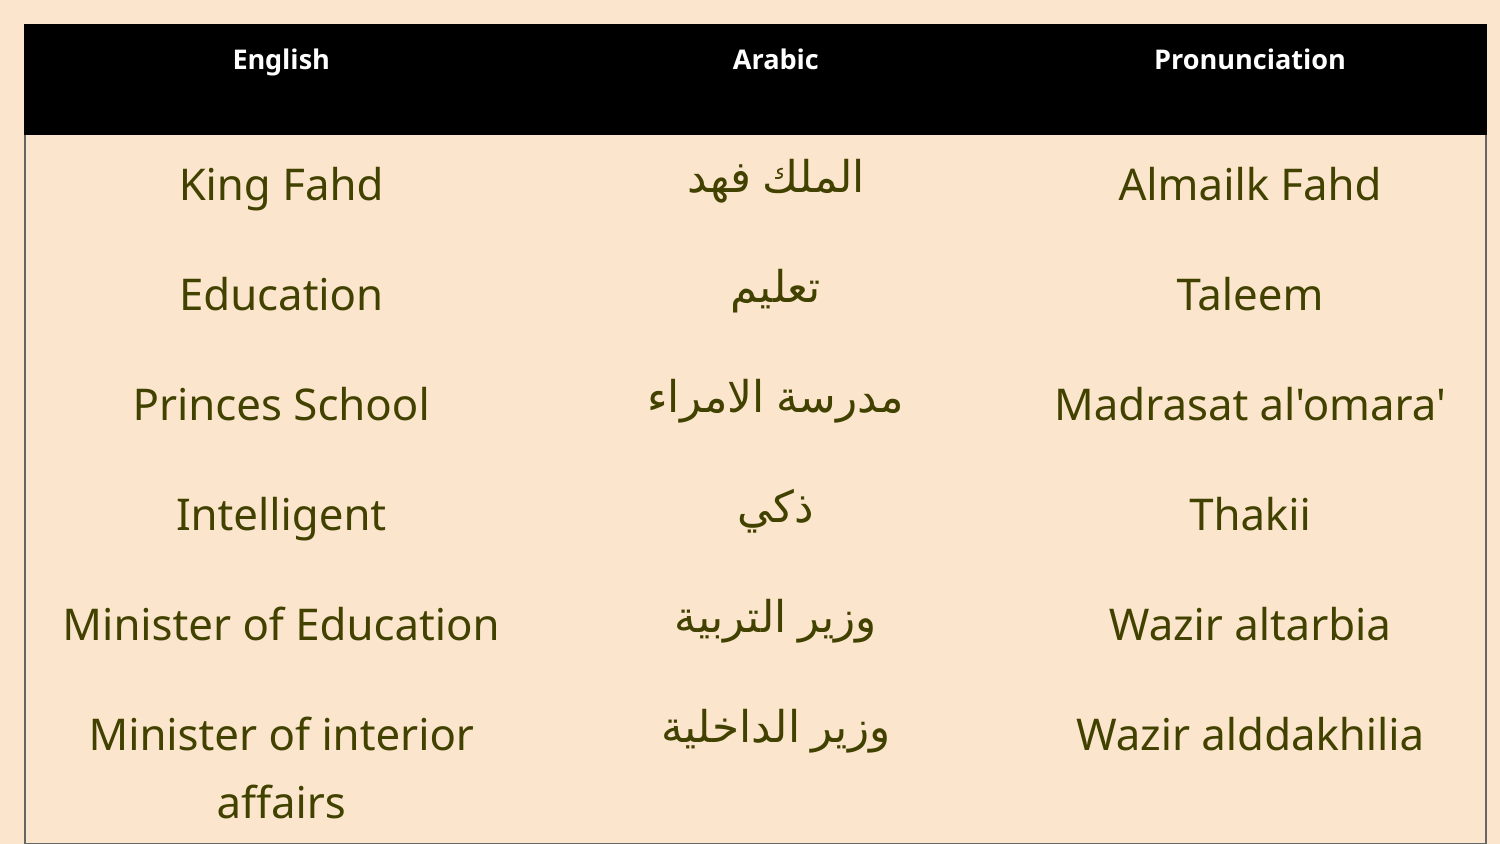

| English | Arabic | Pronunciation |
| --- | --- | --- |
| King Fahd | الملك فهد | Almailk Fahd |
| Education | تعليم | Taleem |
| Princes School | مدرسة الامراء | Madrasat al'omara' |
| Intelligent | ذكي | Thakii |
| Minister of Education | وزير التربية | Wazir altarbia |
| Minister of interior affairs | وزير الداخلية | Wazir alddakhilia |